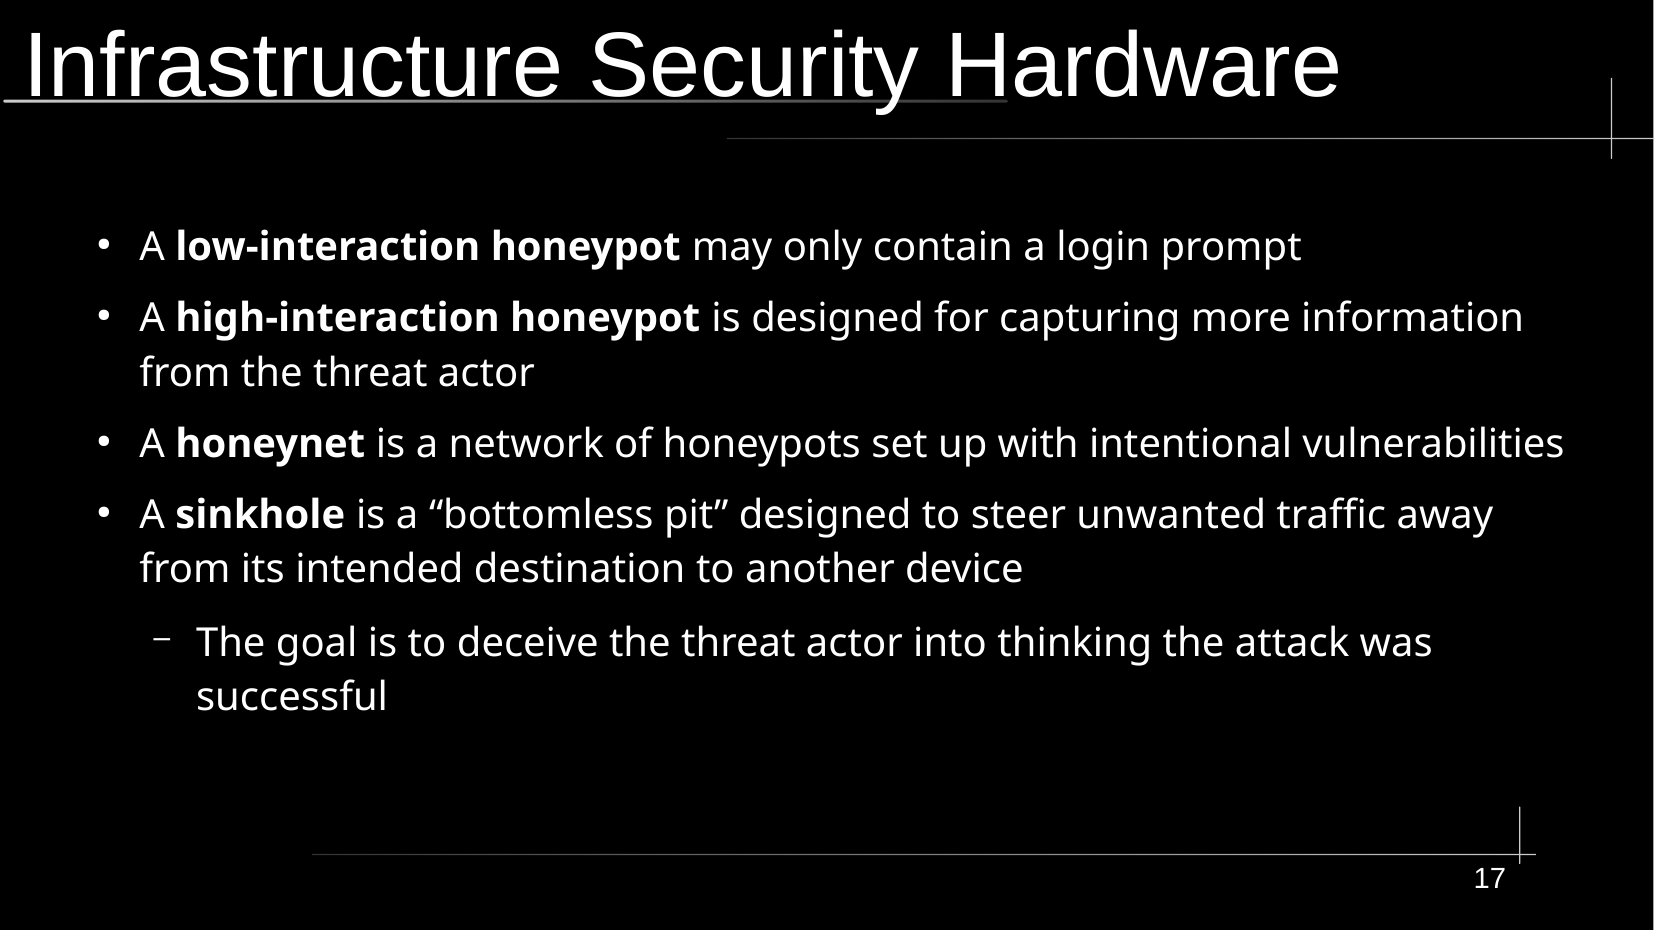

# Infrastructure Security Hardware
A low-interaction honeypot may only contain a login prompt
A high-interaction honeypot is designed for capturing more information from the threat actor
A honeynet is a network of honeypots set up with intentional vulnerabilities
A sinkhole is a “bottomless pit” designed to steer unwanted traffic away from its intended destination to another device
The goal is to deceive the threat actor into thinking the attack was successful
17